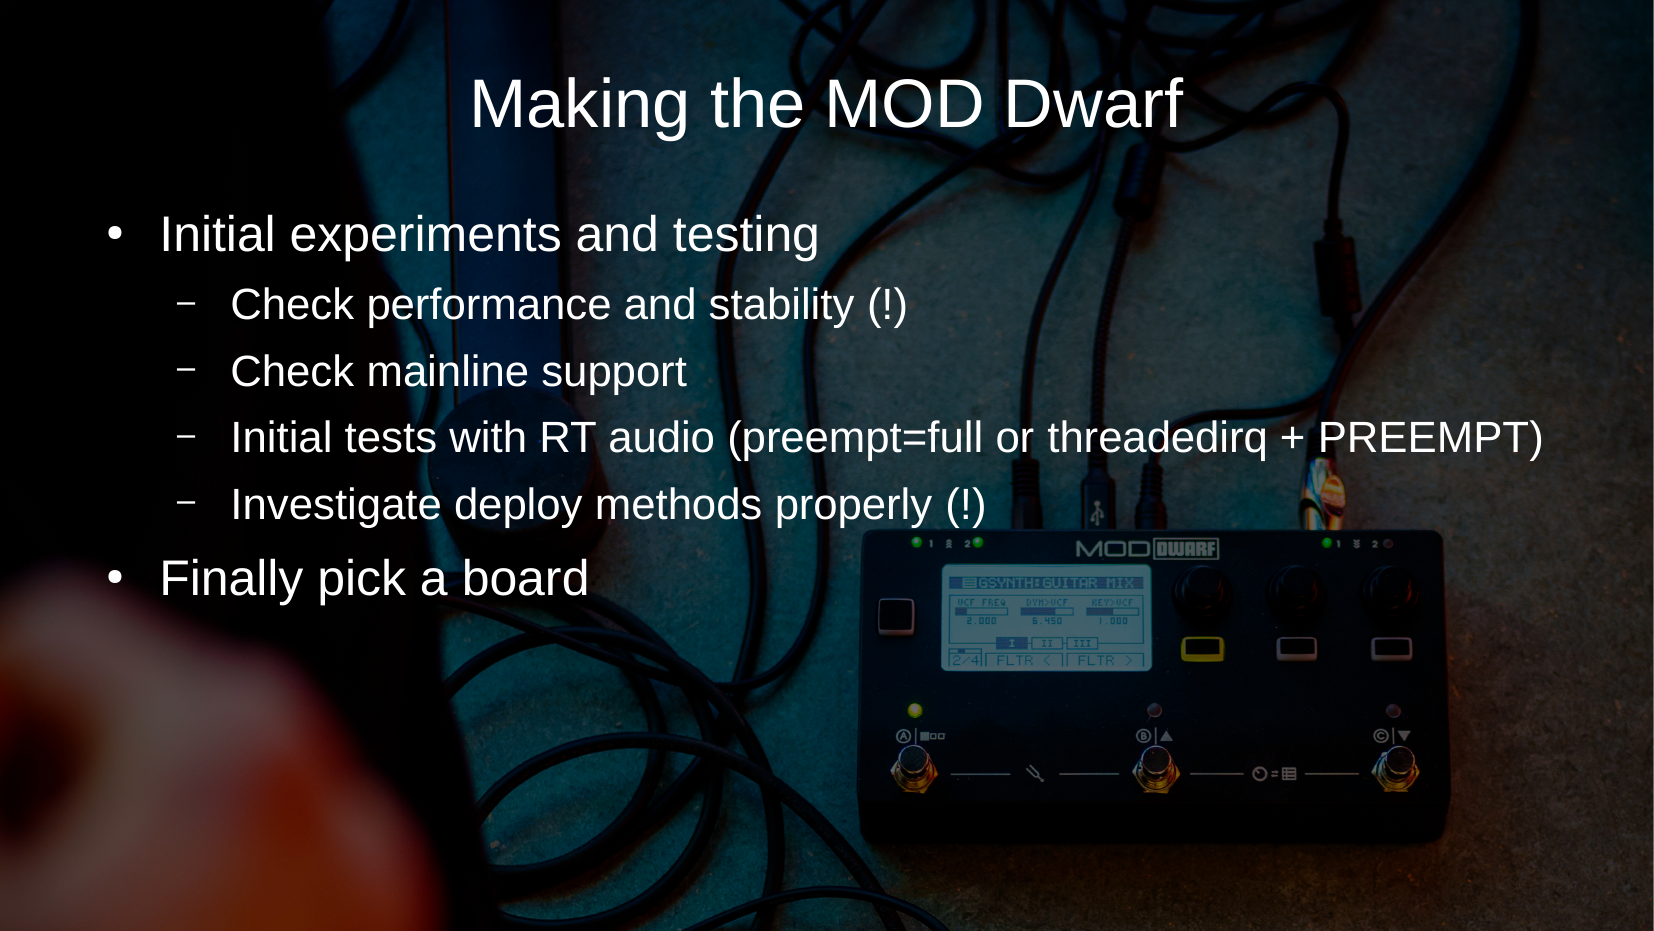

# Making the MOD Dwarf
Initial experiments and testing
Check performance and stability (!)
Check mainline support
Initial tests with RT audio (preempt=full or threadedirq + PREEMPT)
Investigate deploy methods properly (!)
Finally pick a board